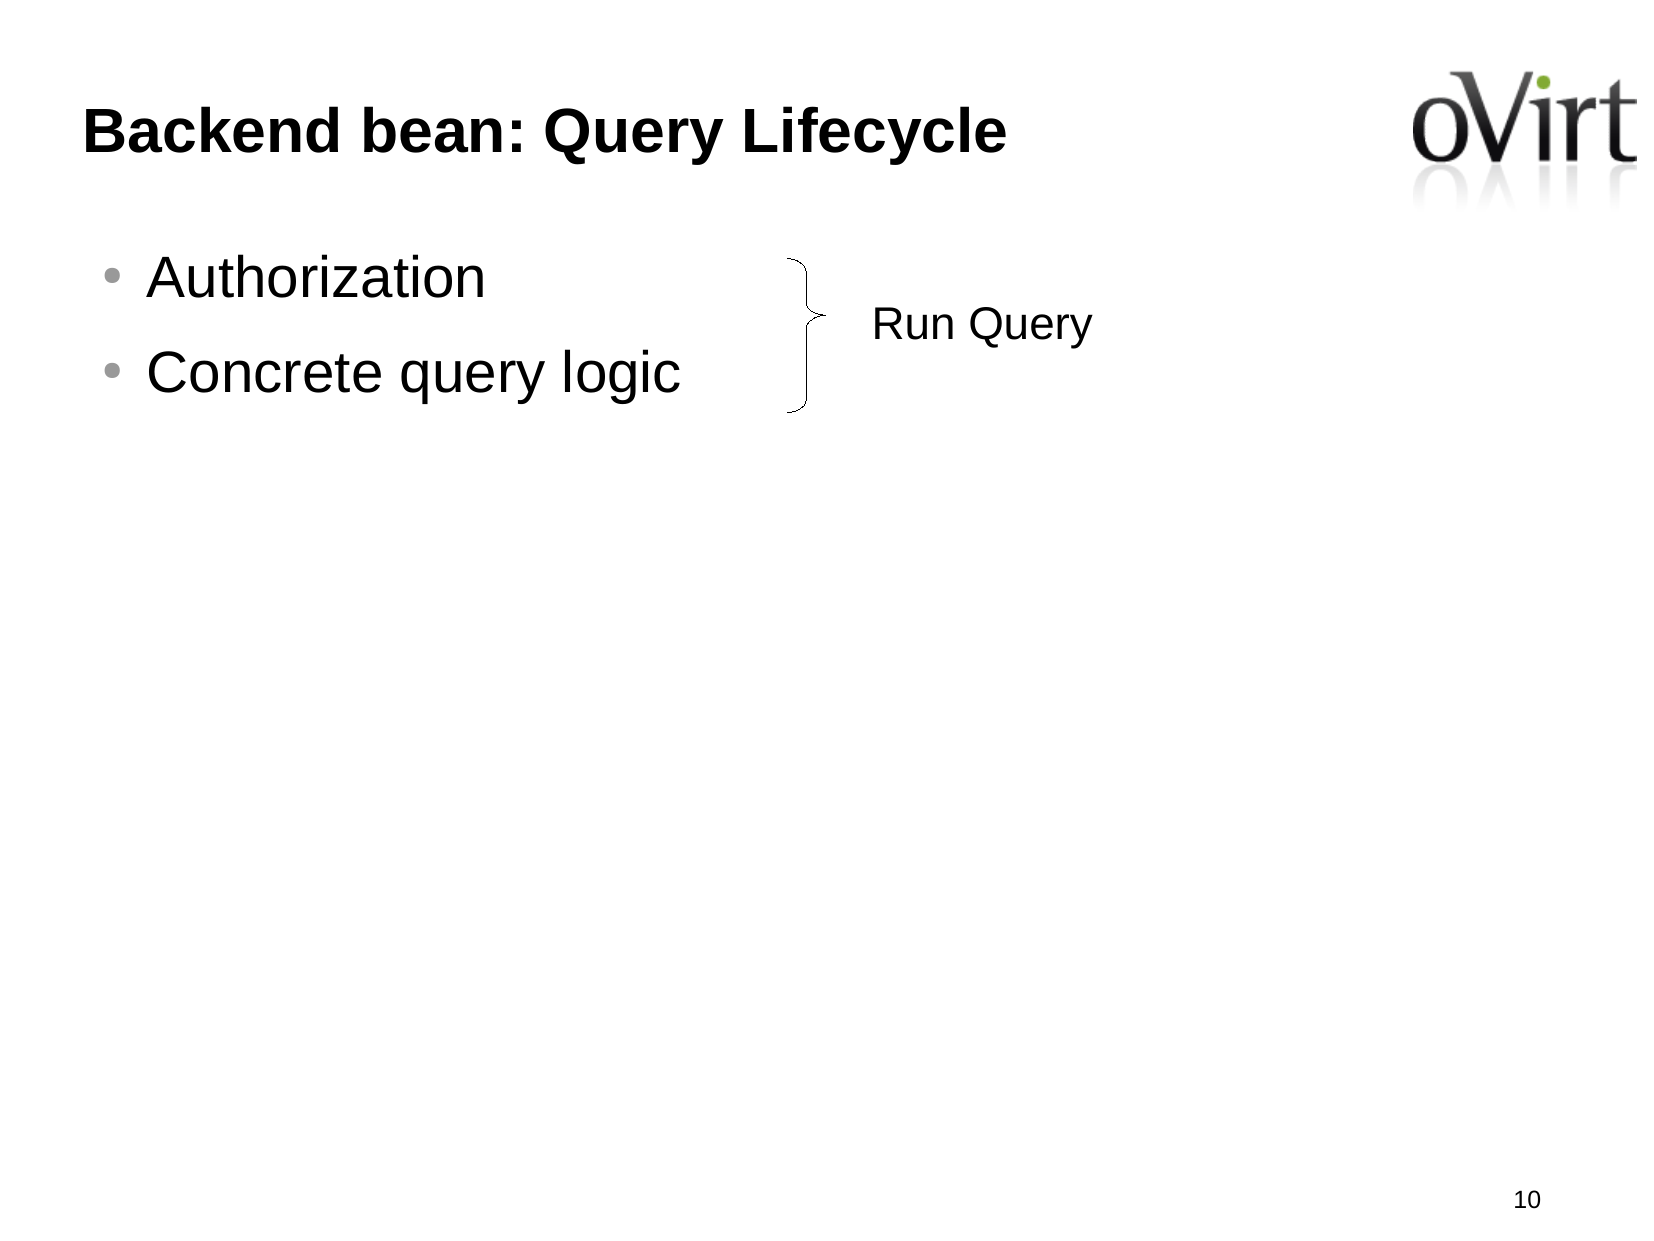

# Backend bean: Query Lifecycle
Authorization
Concrete query logic
Run Query